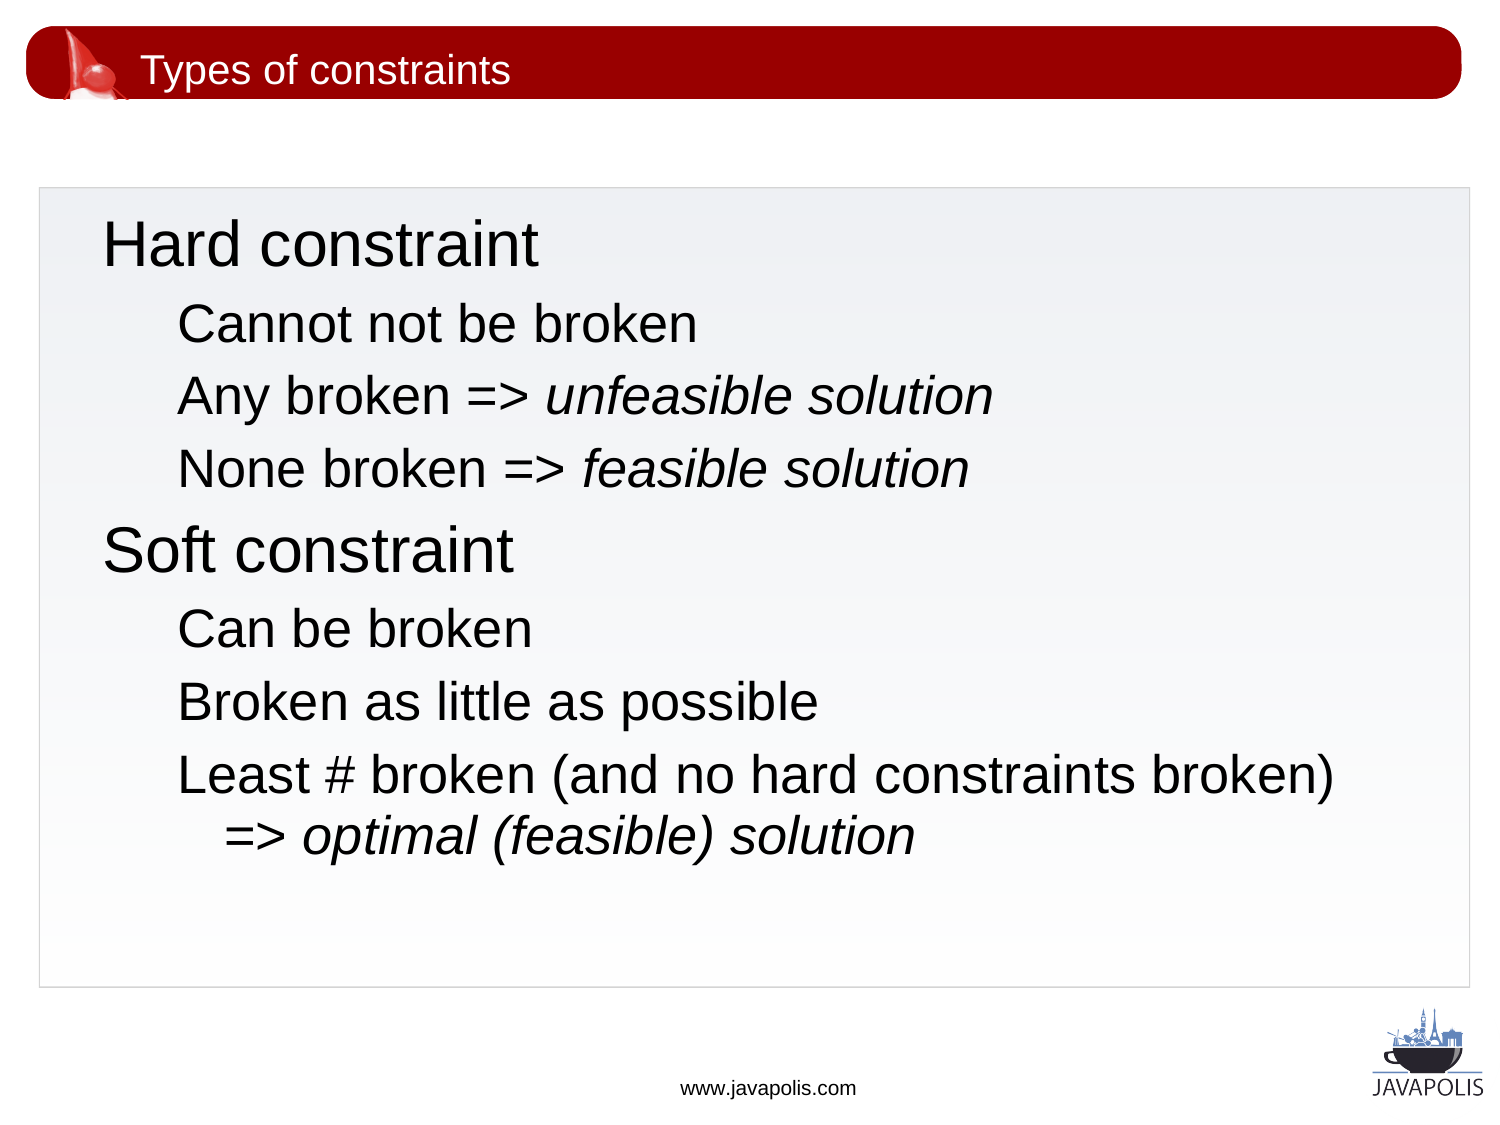

# Types of constraints
Hard constraint
Cannot not be broken
Any broken => unfeasible solution
None broken => feasible solution
Soft constraint
Can be broken
Broken as little as possible
Least # broken (and no hard constraints broken) => optimal (feasible) solution